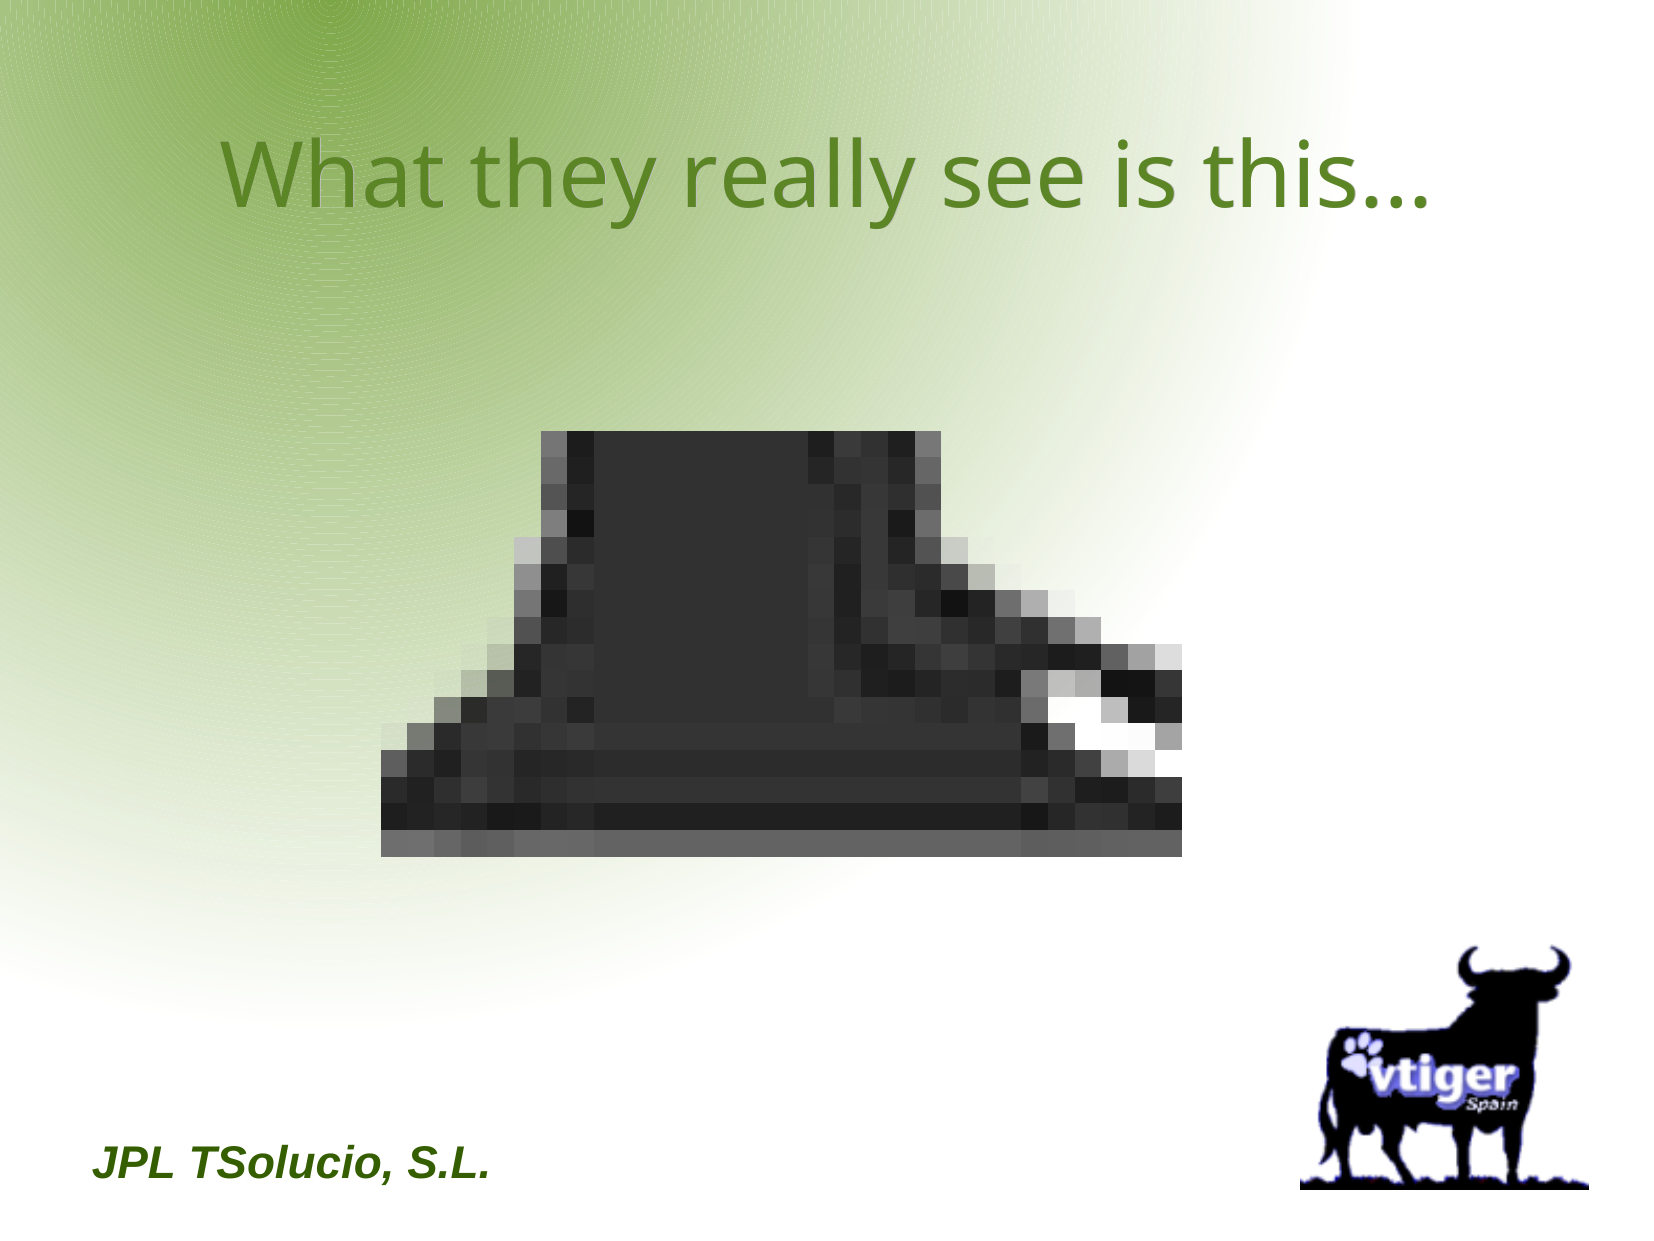

# What they really see is this...